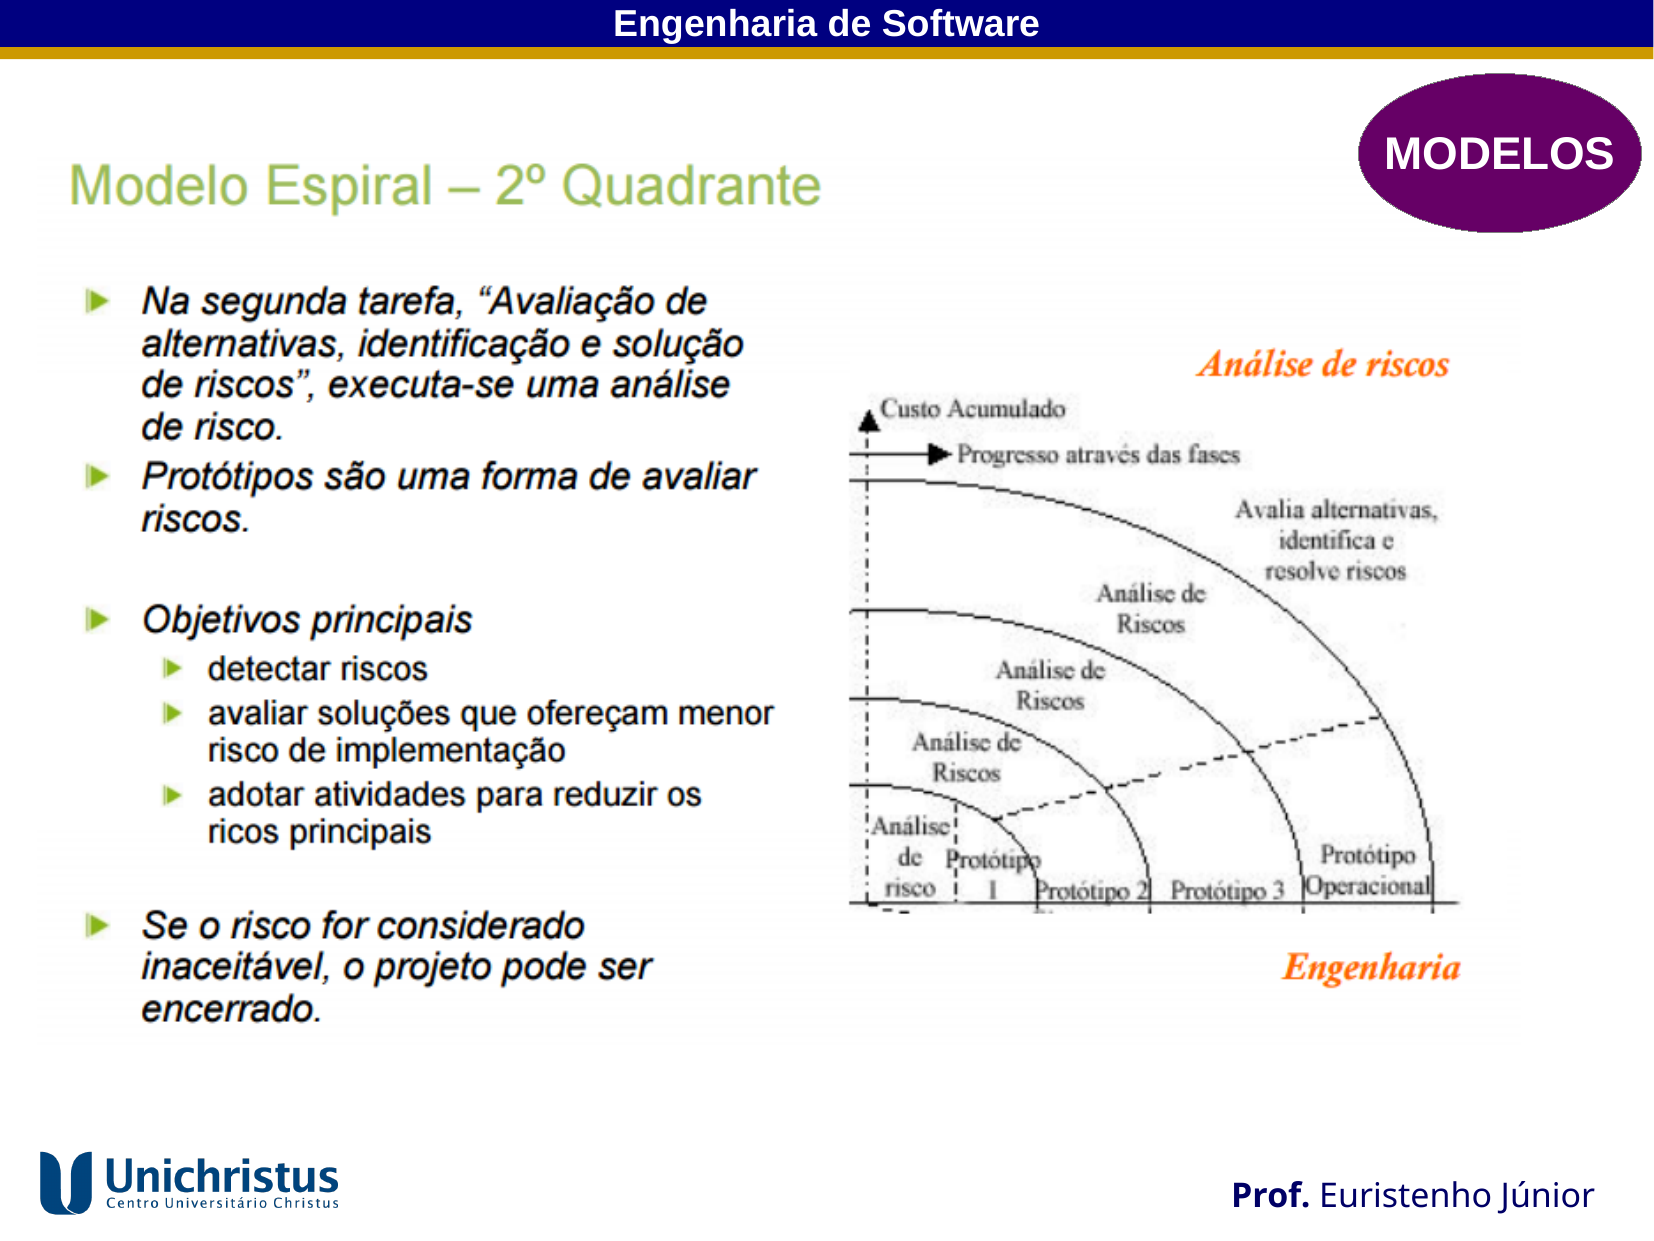

Engenharia de Software
MODELOS
Prof. Euristenho Júnior